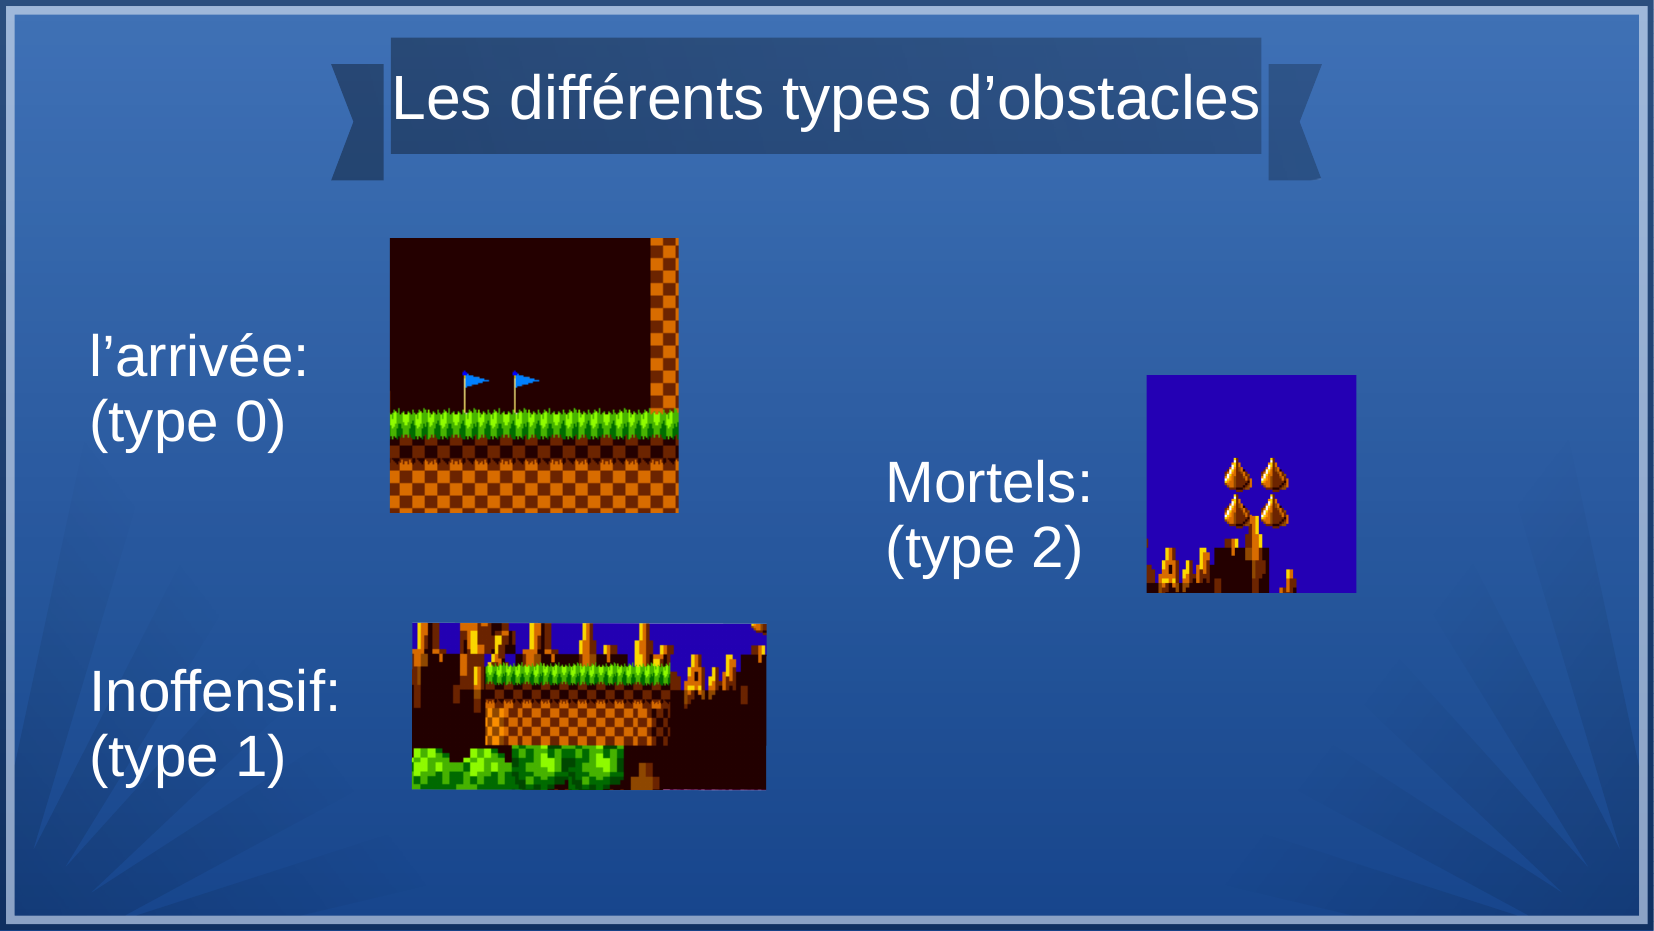

# Les différents types d’obstacles
l’arrivée:
(type 0)
Mortels:
(type 2)
Inoffensif:
(type 1)